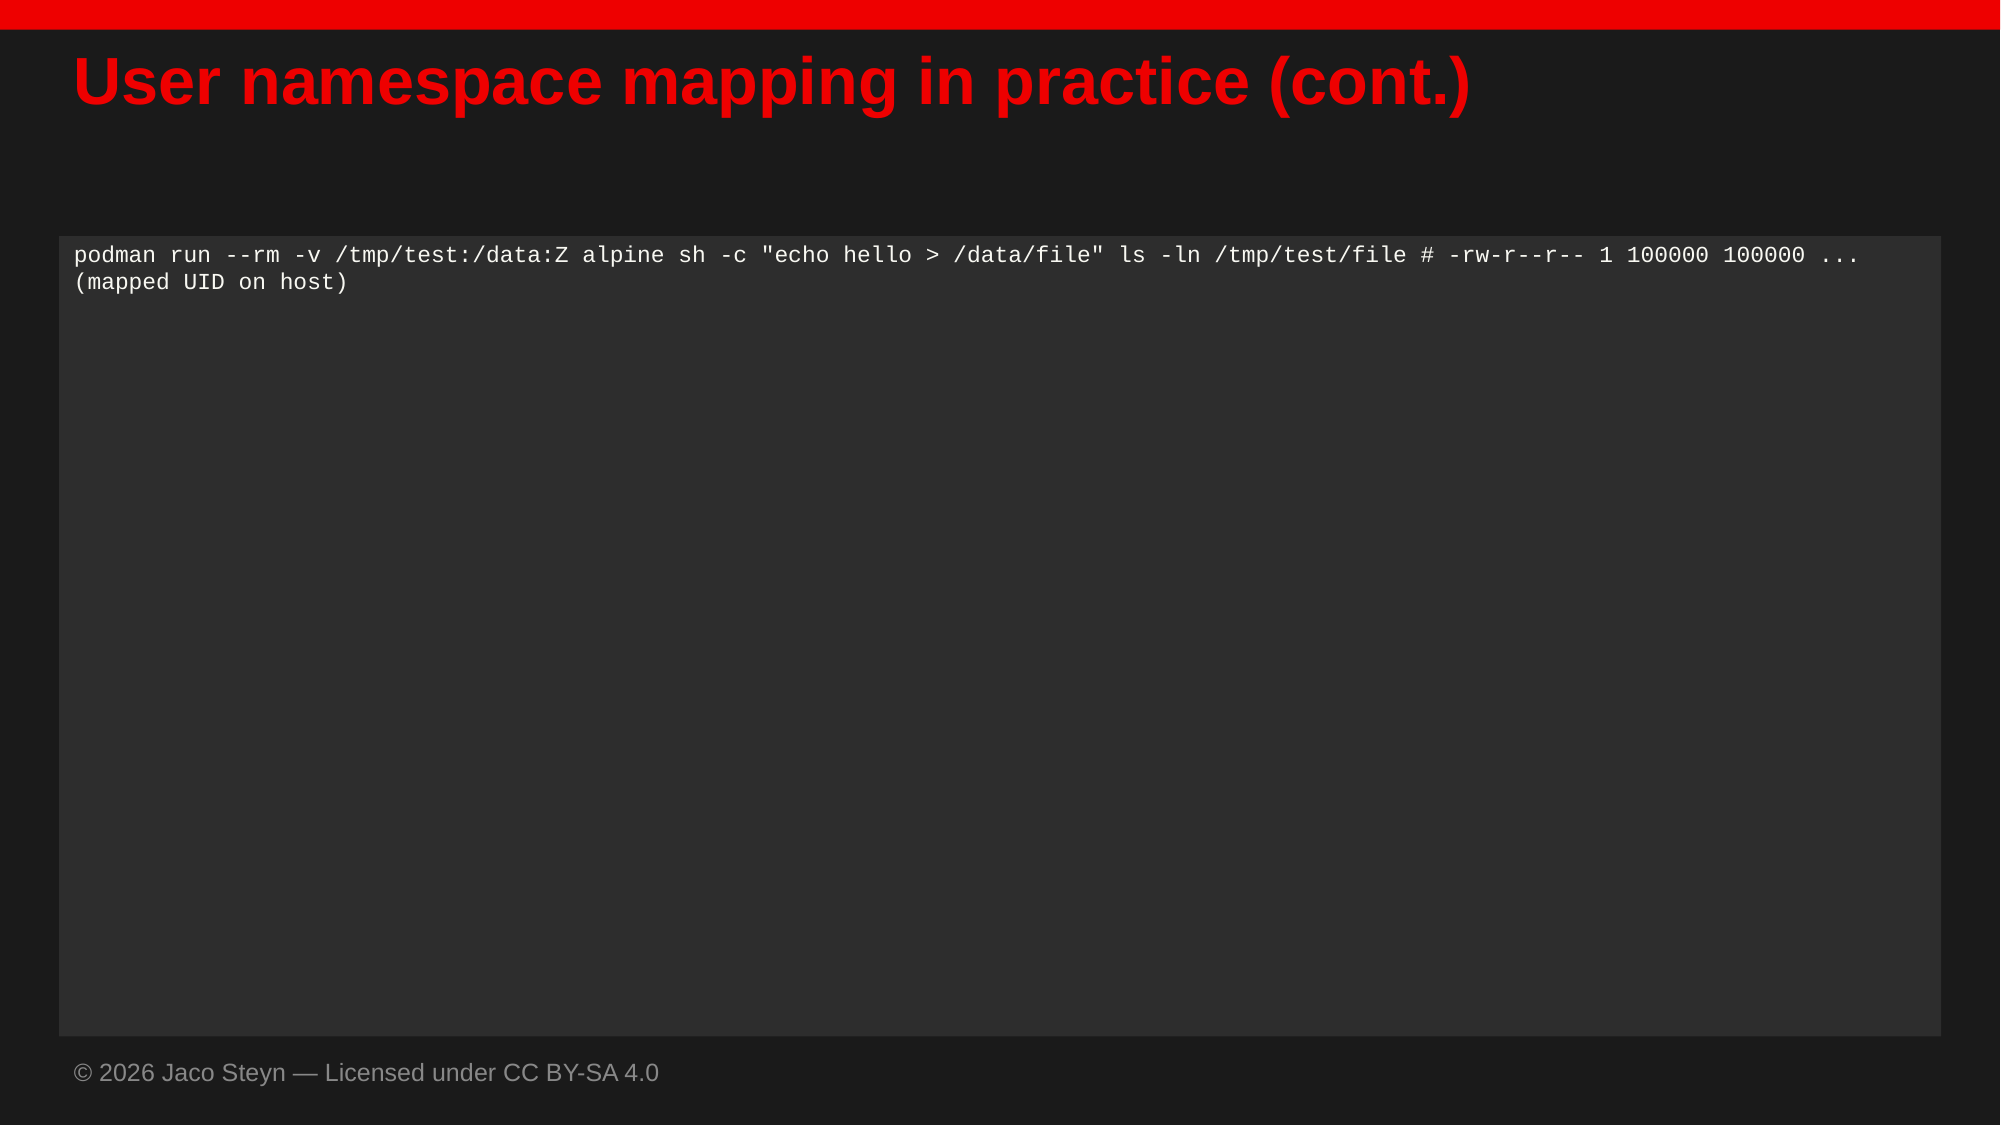

User namespace mapping in practice (cont.)
podman run --rm -v /tmp/test:/data:Z alpine sh -c "echo hello > /data/file" ls -ln /tmp/test/file # -rw-r--r-- 1 100000 100000 ... (mapped UID on host)
© 2026 Jaco Steyn — Licensed under CC BY-SA 4.0